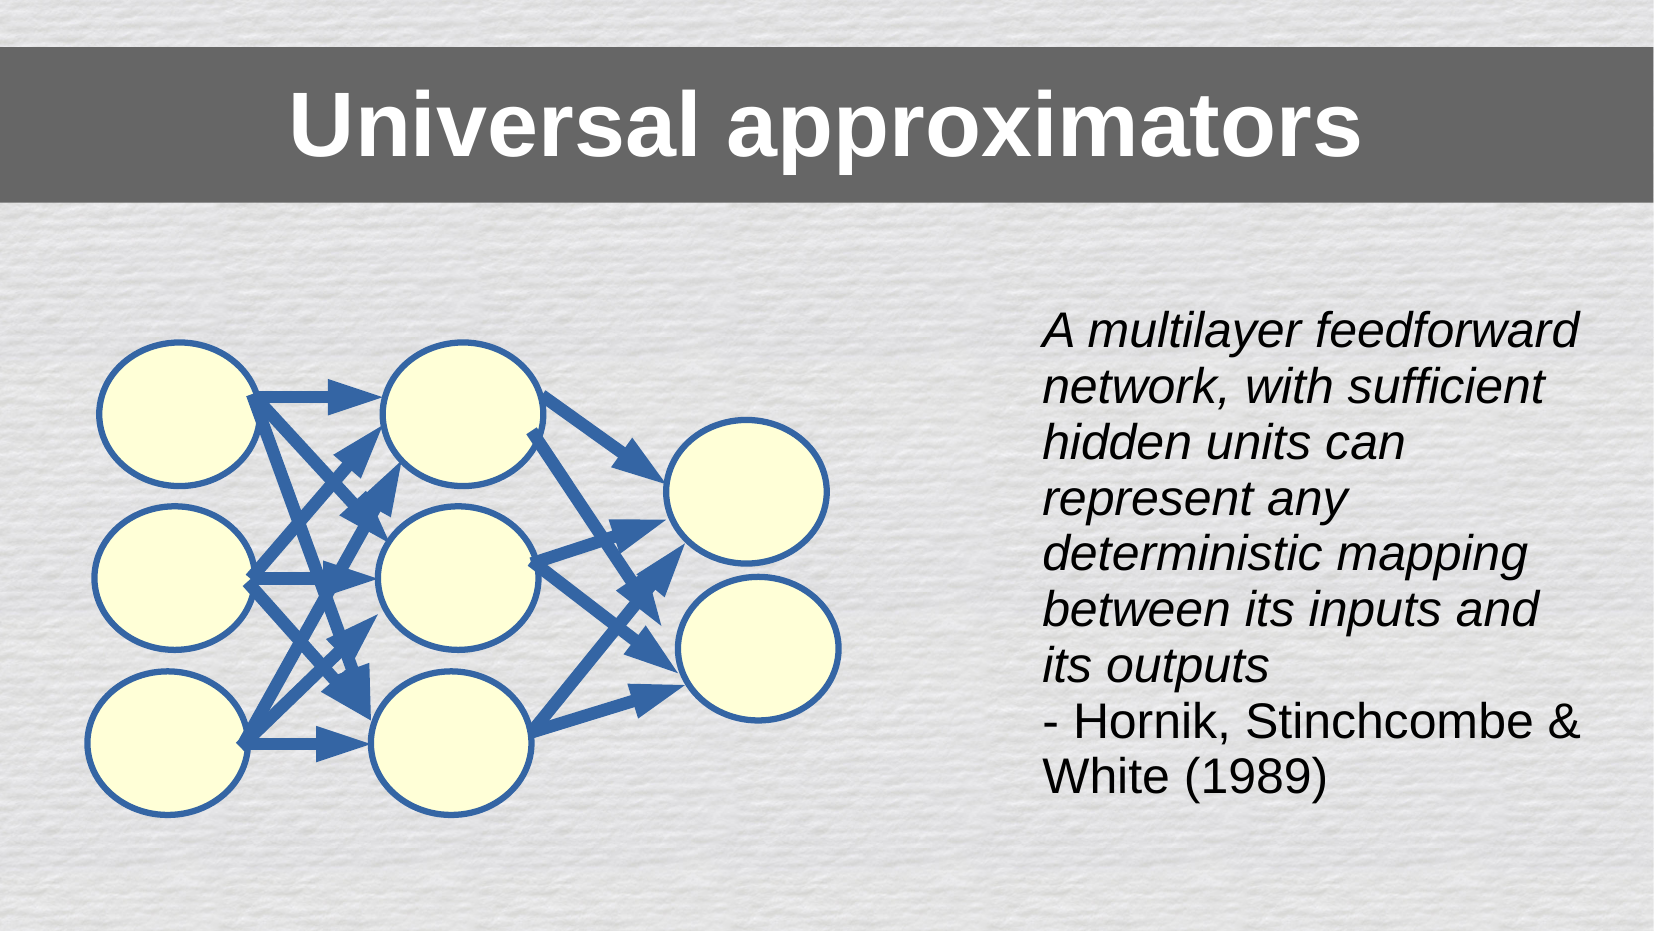

# Universal approximators
A multilayer feedforward network, with sufficient hidden units can represent any deterministic mapping between its inputs and its outputs
- Hornik, Stinchcombe & White (1989)
| | | | | |
| --- | --- | --- | --- | --- |
| | | | | |
| | | | | |
| | | | | |
| | | | | |